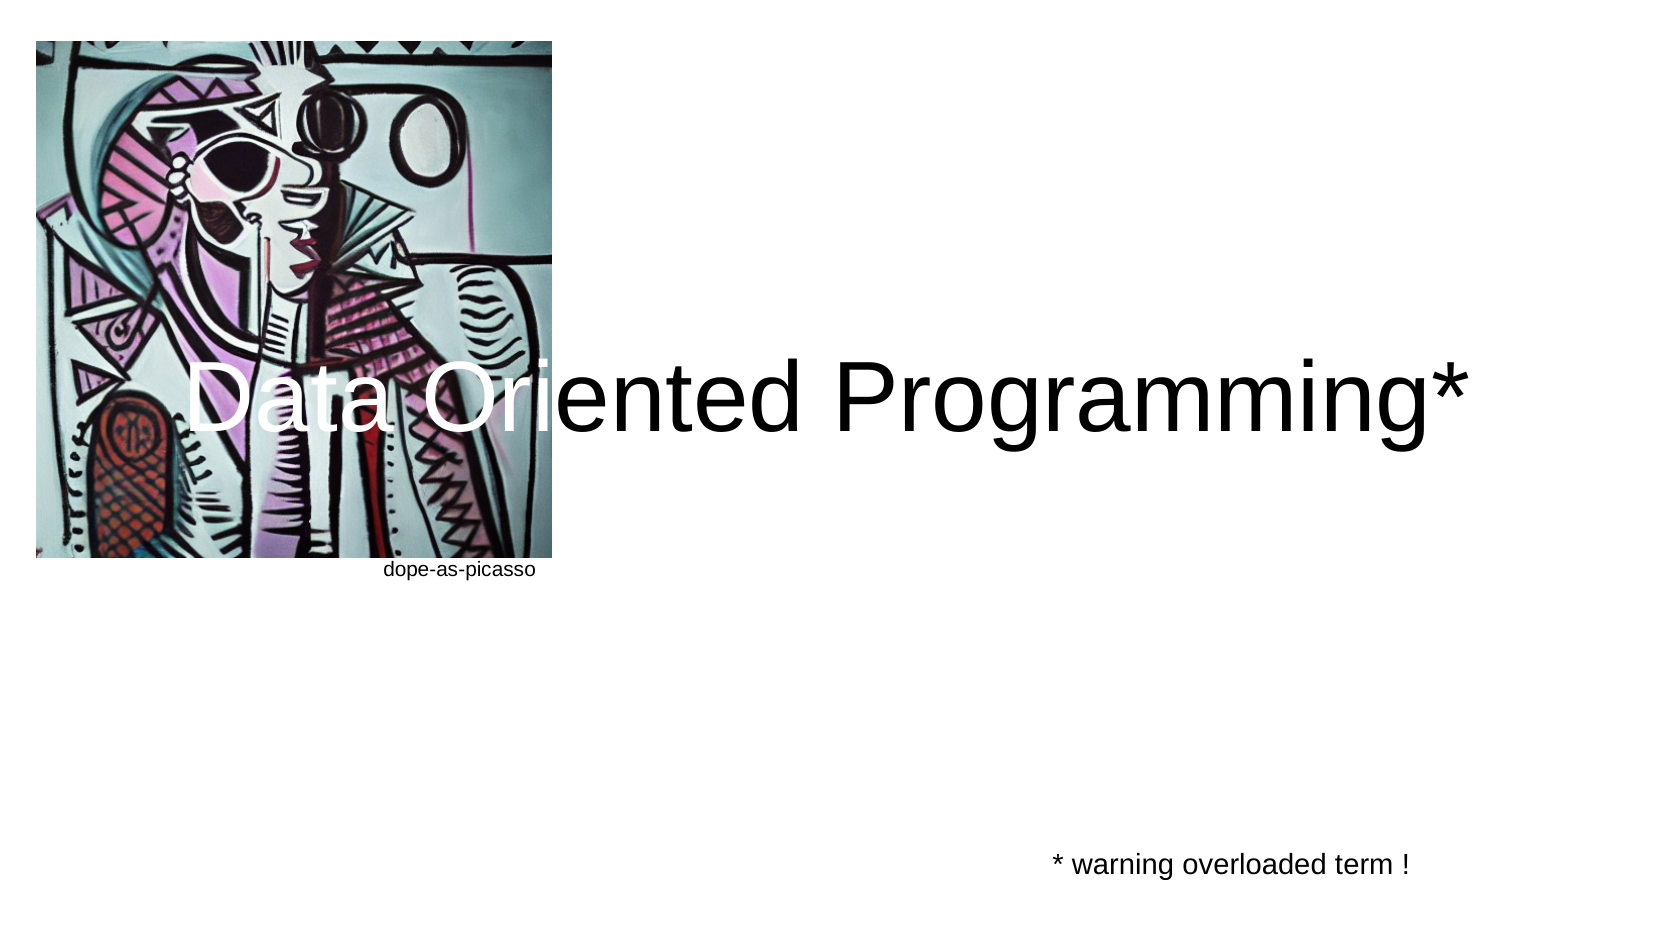

# Data Oriented Programming*
dope-as-picasso
* warning overloaded term !